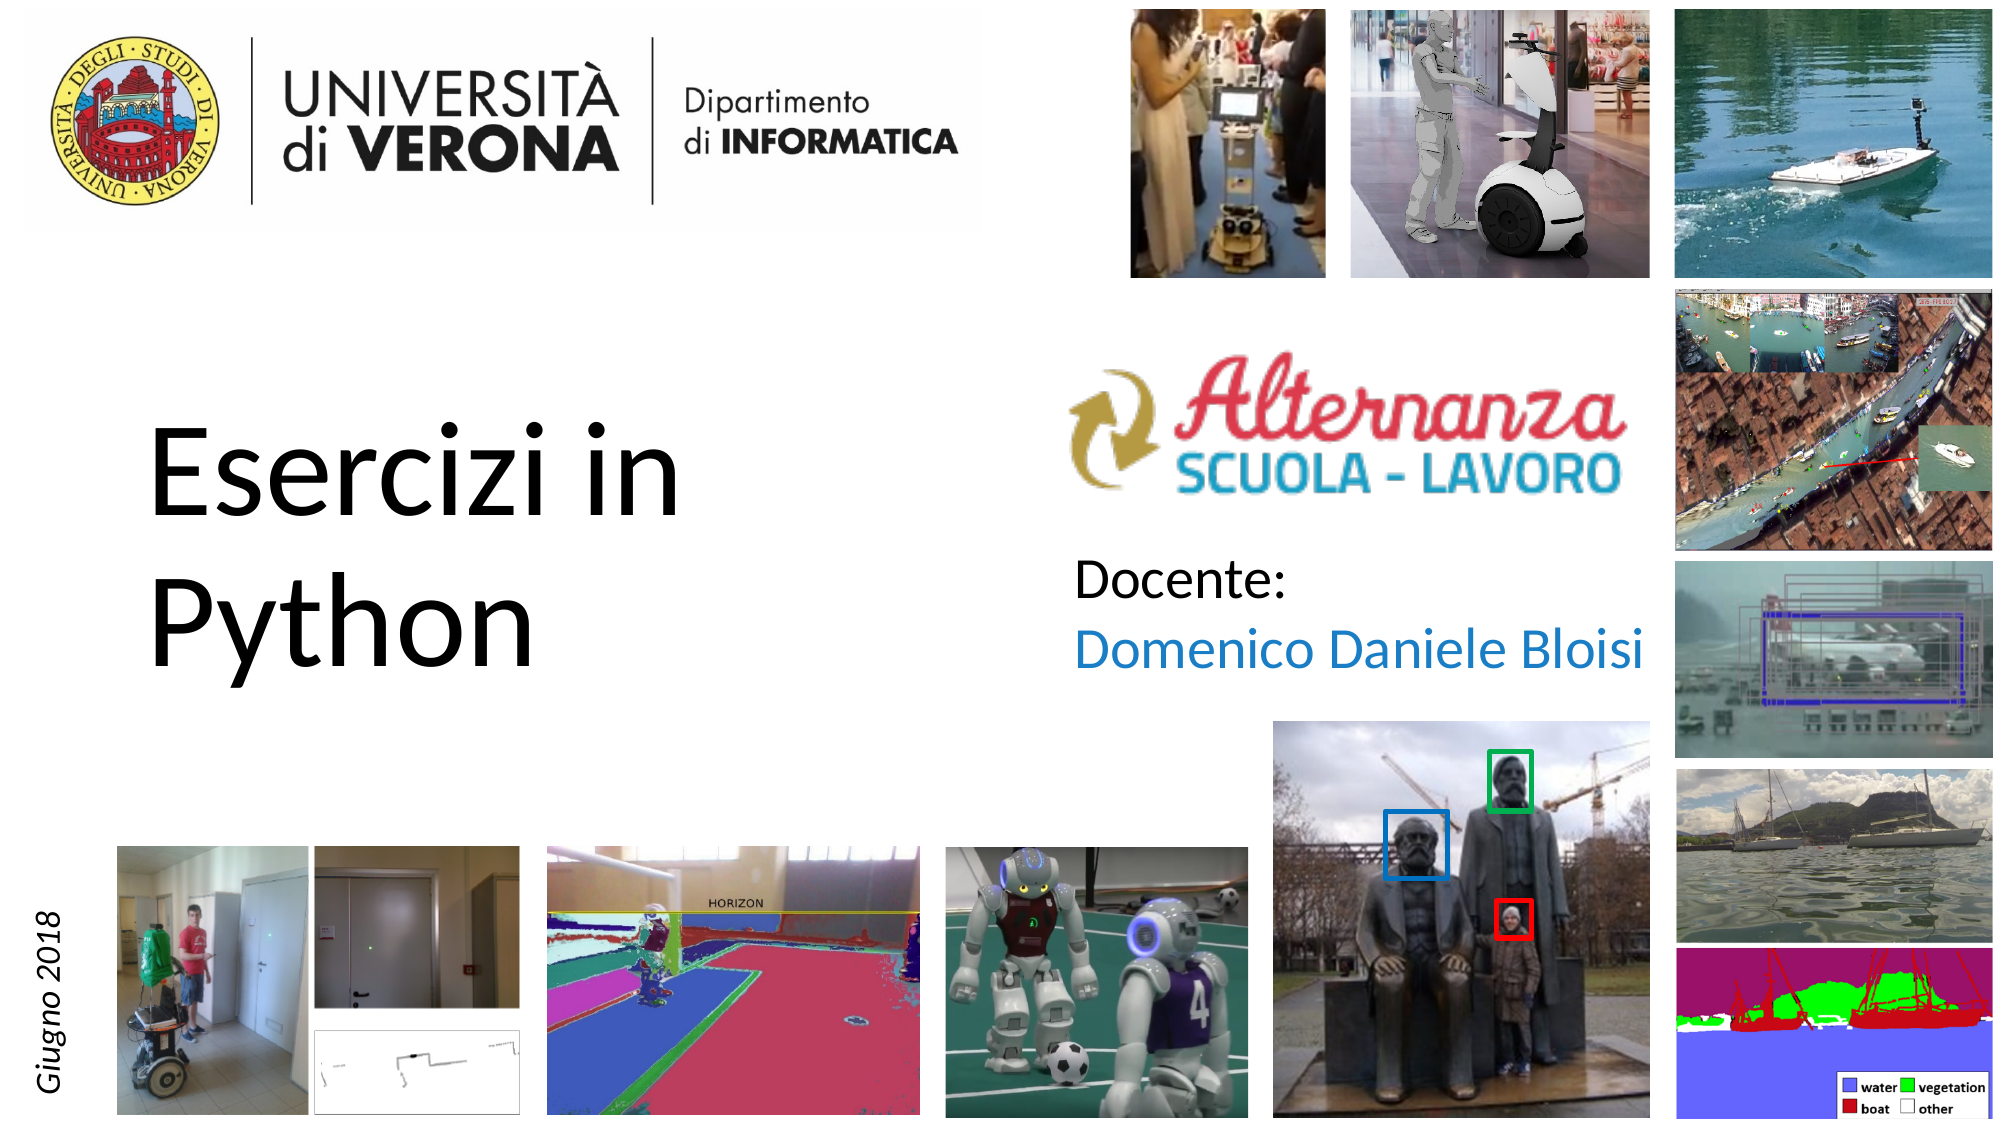

Esercizi in
Python
Docente:
Domenico Daniele Bloisi
Giugno 2018